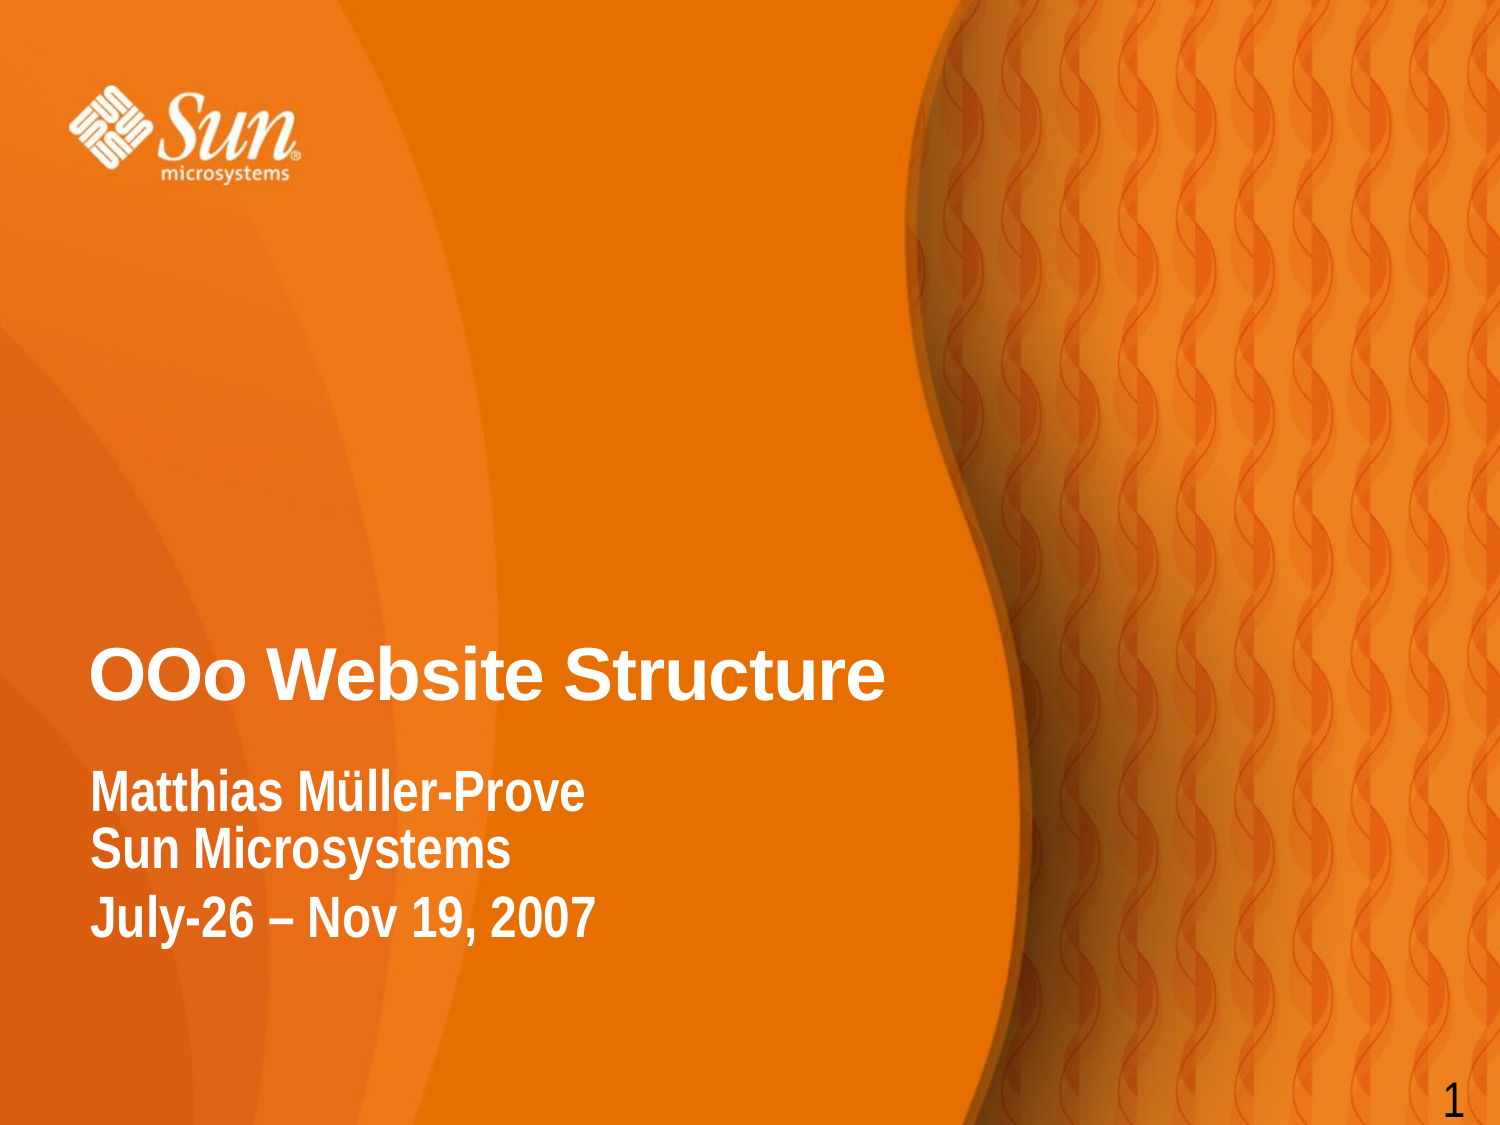

OOo Website Structure
# Matthias Müller-Prove Sun Microsystems
July-26 – Nov 19, 2007